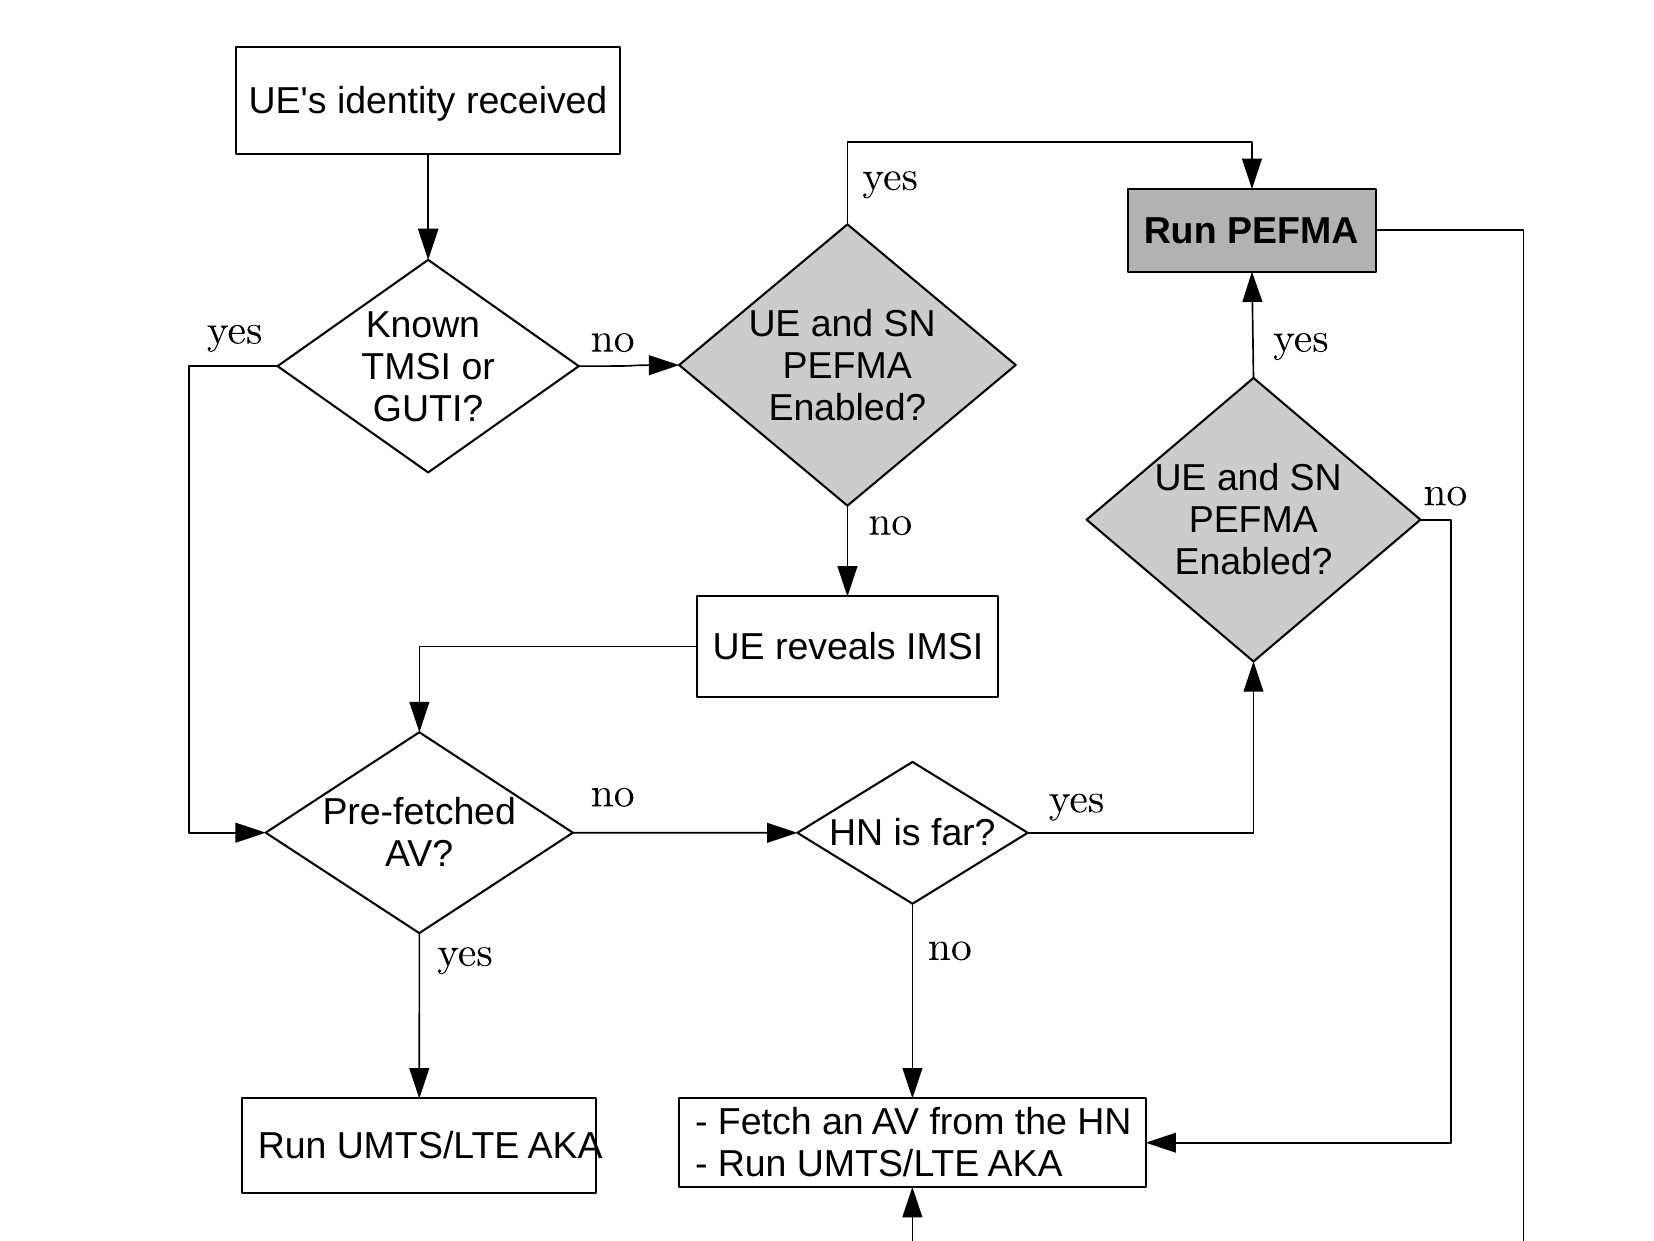

UE's identity received
Run PEFMA
UE and SN
PEFMA
Enabled?
Known
TMSI or
GUTI?
UE and SN
PEFMA
Enabled?
UE reveals IMSI
Pre-fetched
AV?
HN is far?
Run UMTS/LTE AKA
- Fetch an AV from the HN
- Run UMTS/LTE AKA